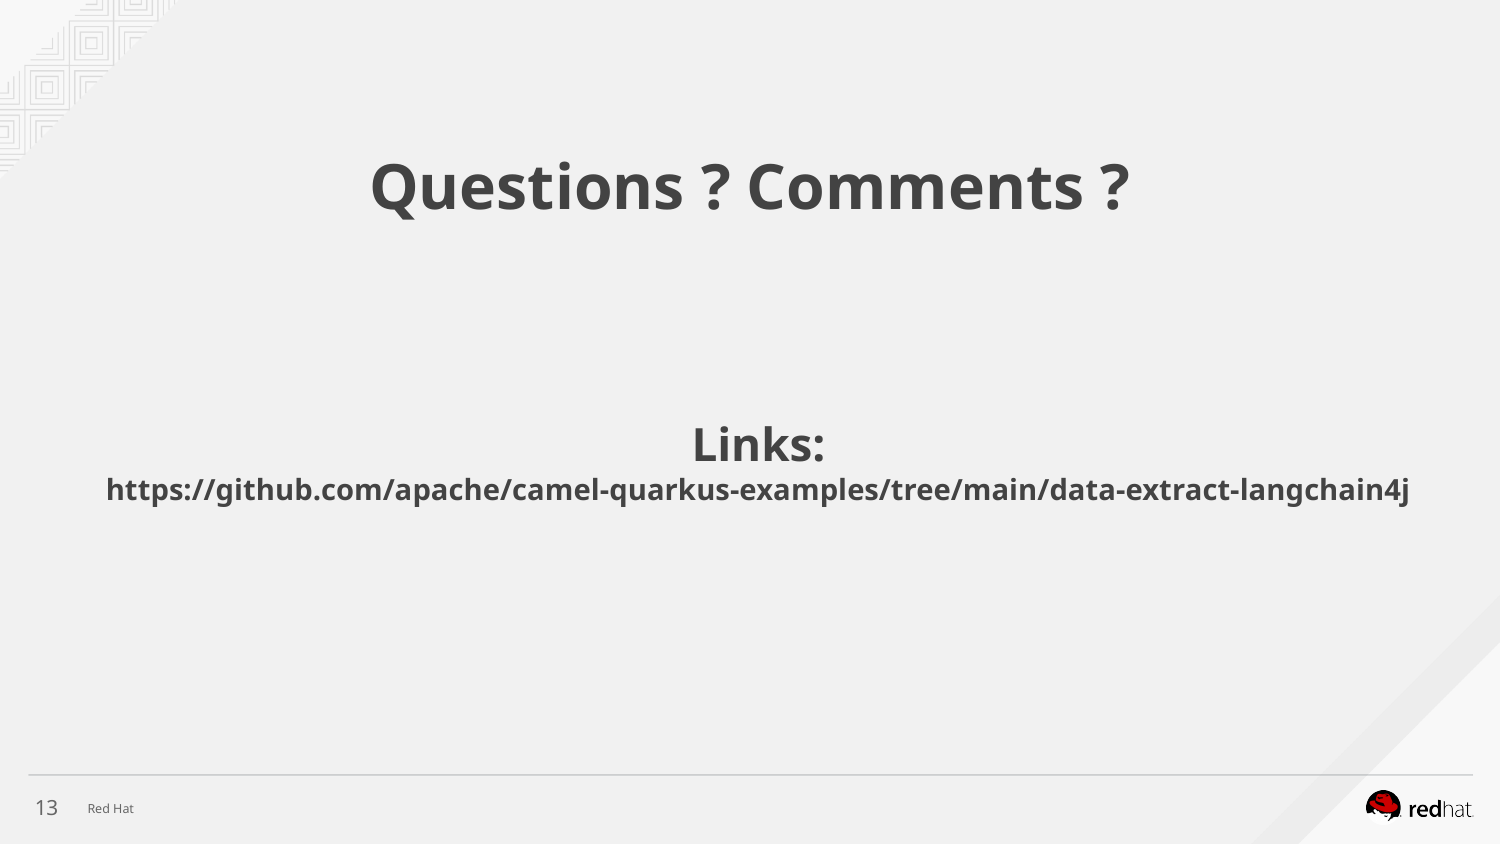

# Questions ? Comments ?
Links:
https://github.com/apache/camel-quarkus-examples/tree/main/data-extract-langchain4j